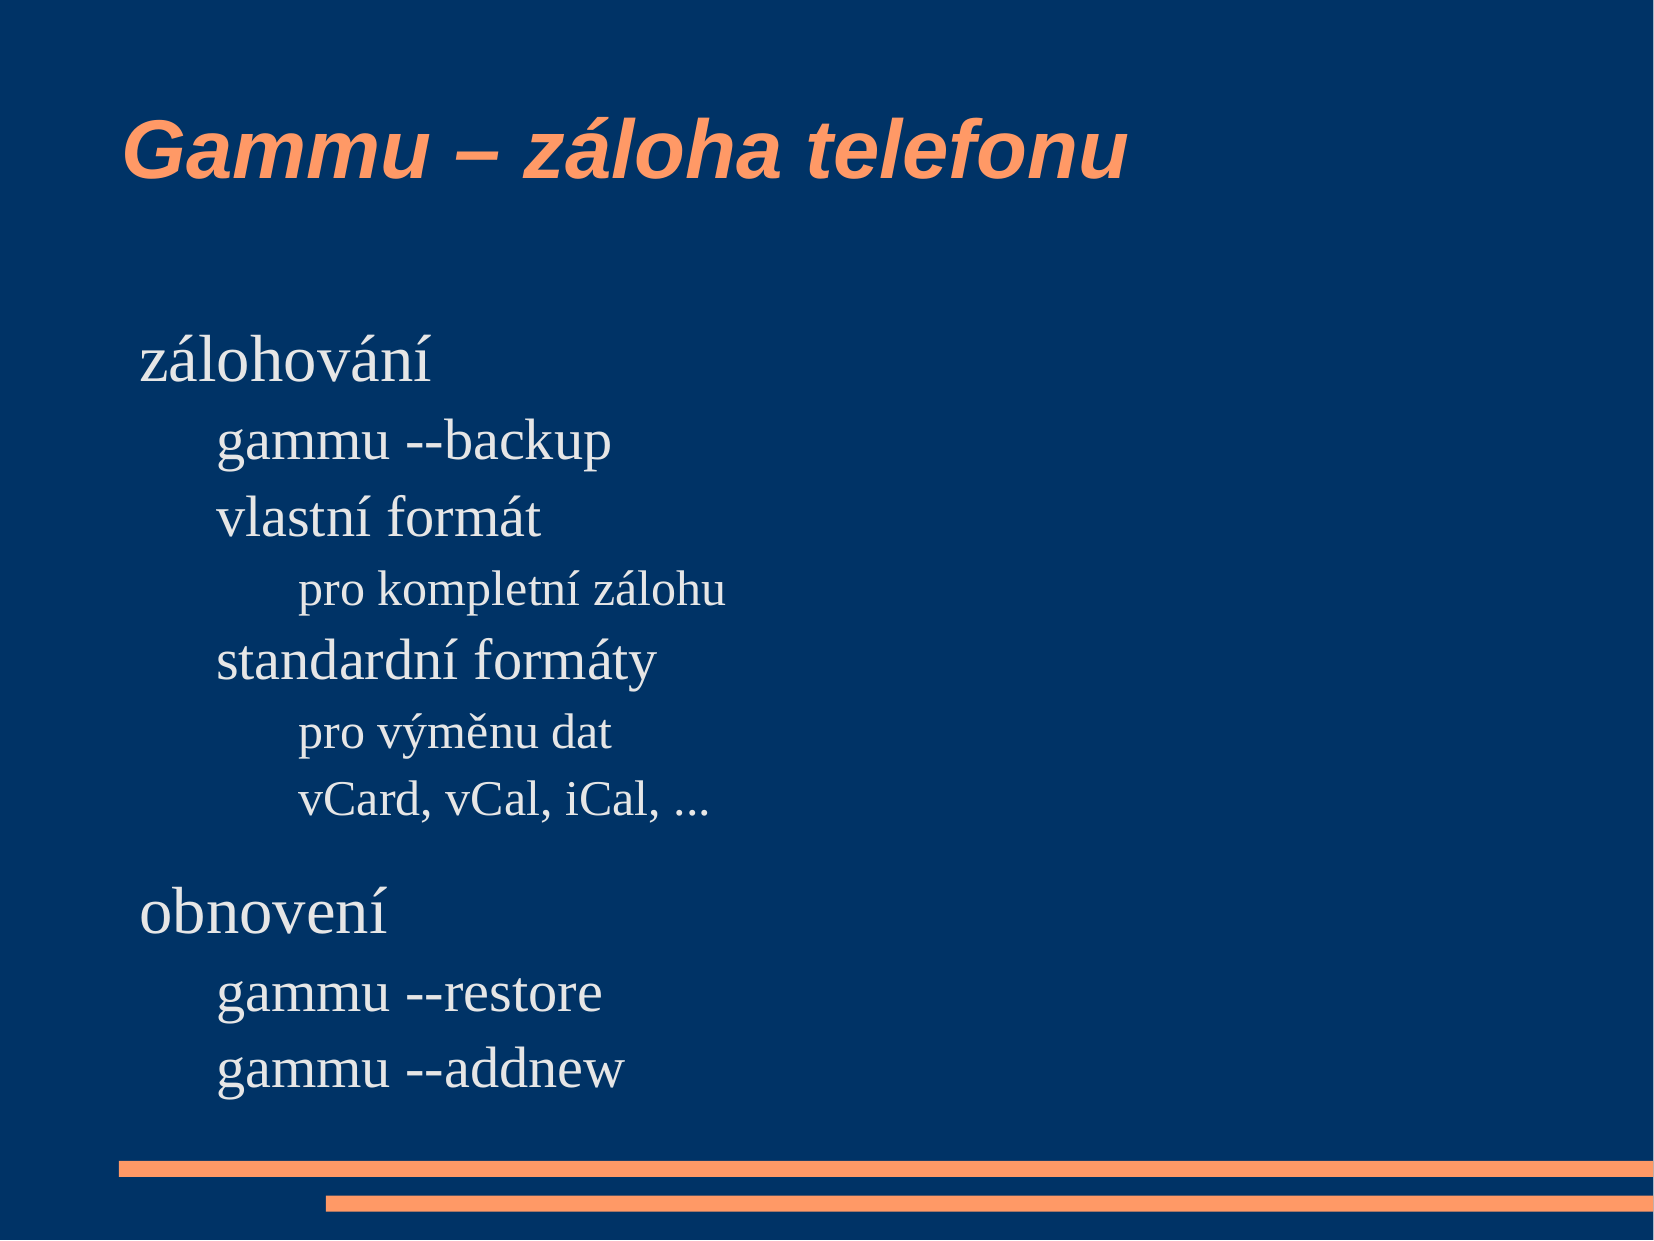

# Gammu – záloha telefonu
zálohování
gammu --backup
vlastní formát
pro kompletní zálohu
standardní formáty
pro výměnu dat
vCard, vCal, iCal, ...
obnovení
gammu --restore
gammu --addnew